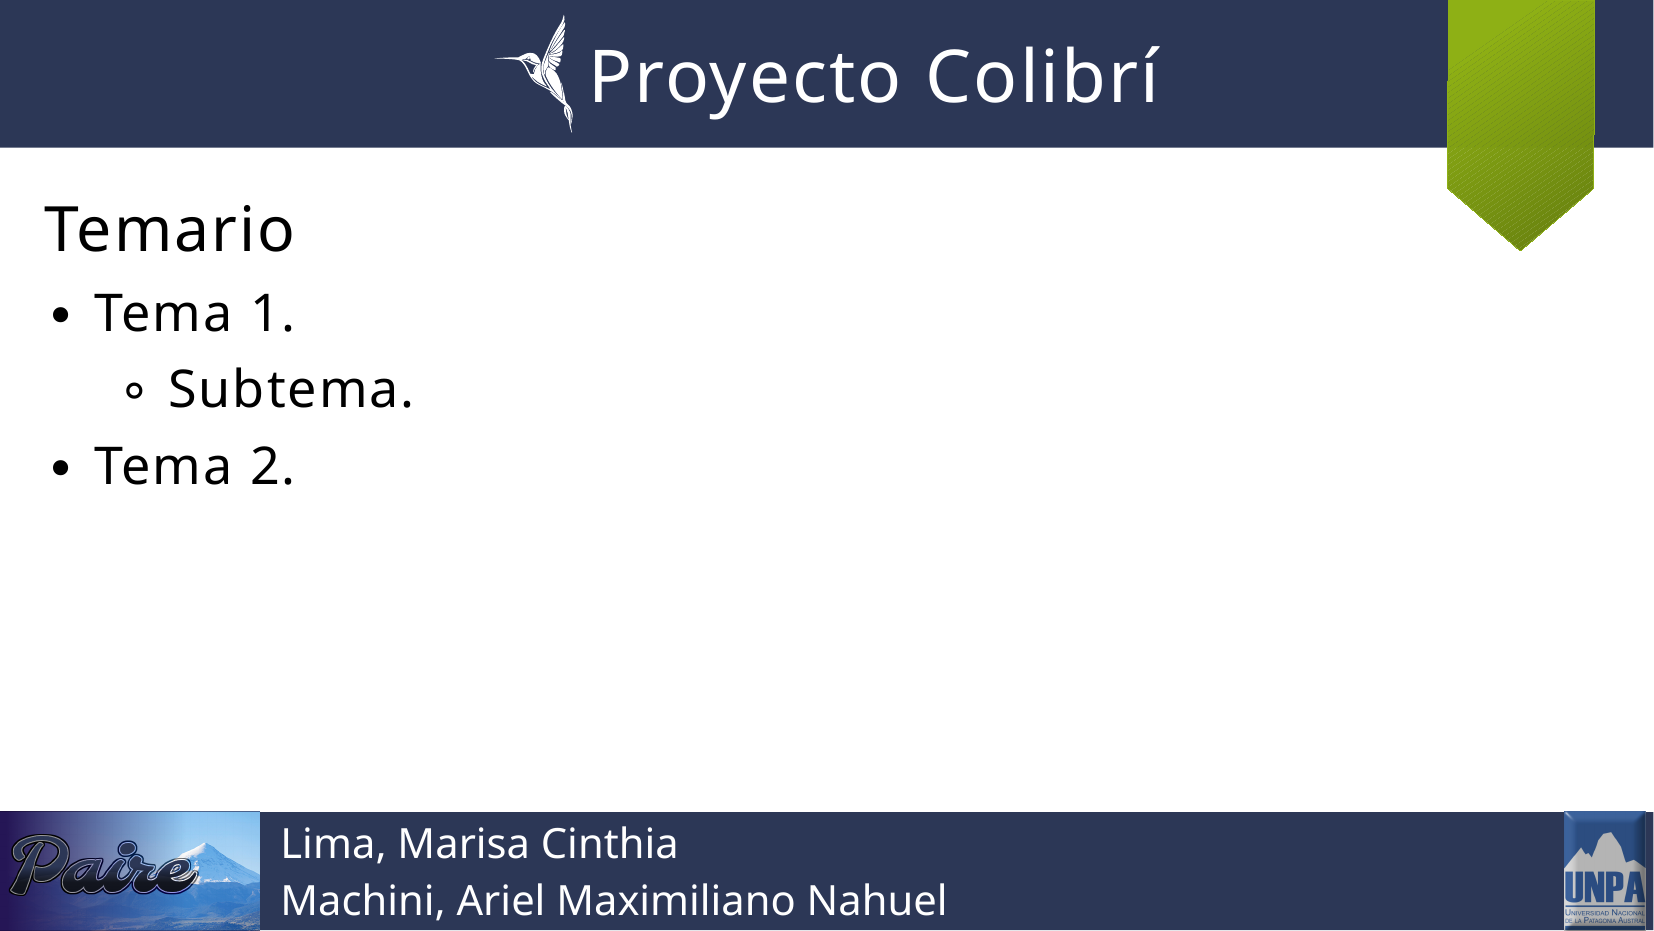

Proyecto Colibrí
Temario
∙ Tema 1.
	∘ Subtema.
∙ Tema 2.
Lima, Marisa Cinthia
Machini, Ariel Maximiliano Nahuel